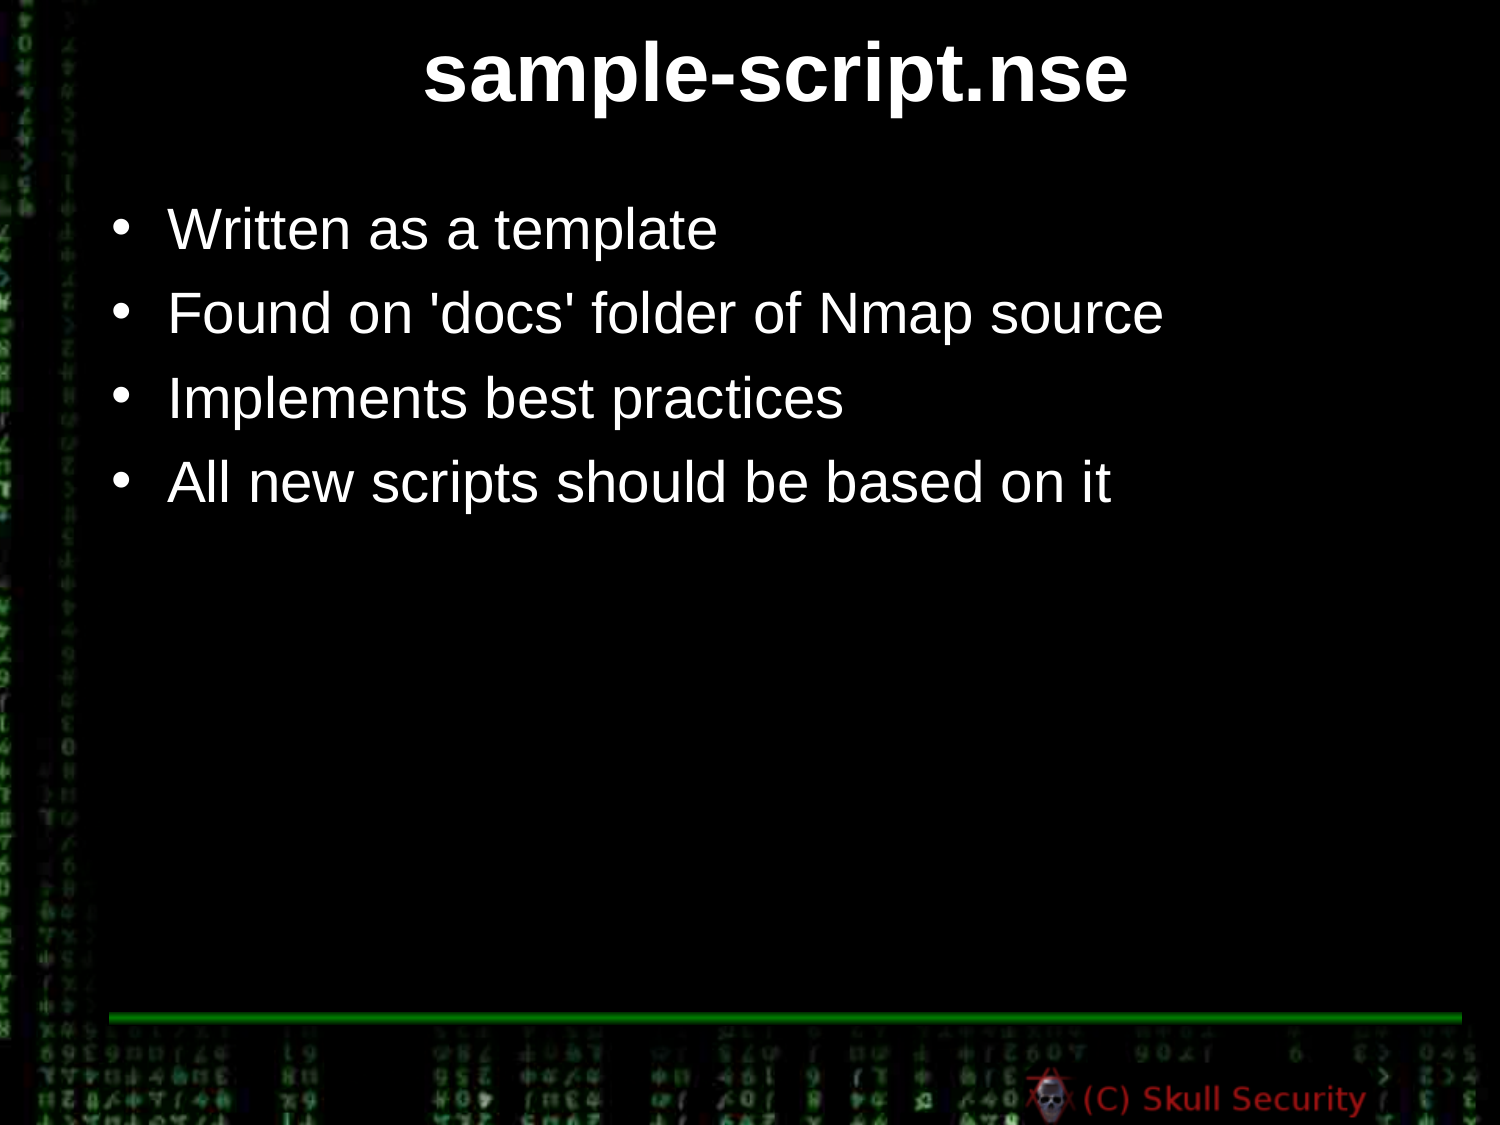

# sample-script.nse
Written as a template
Found on 'docs' folder of Nmap source
Implements best practices
All new scripts should be based on it